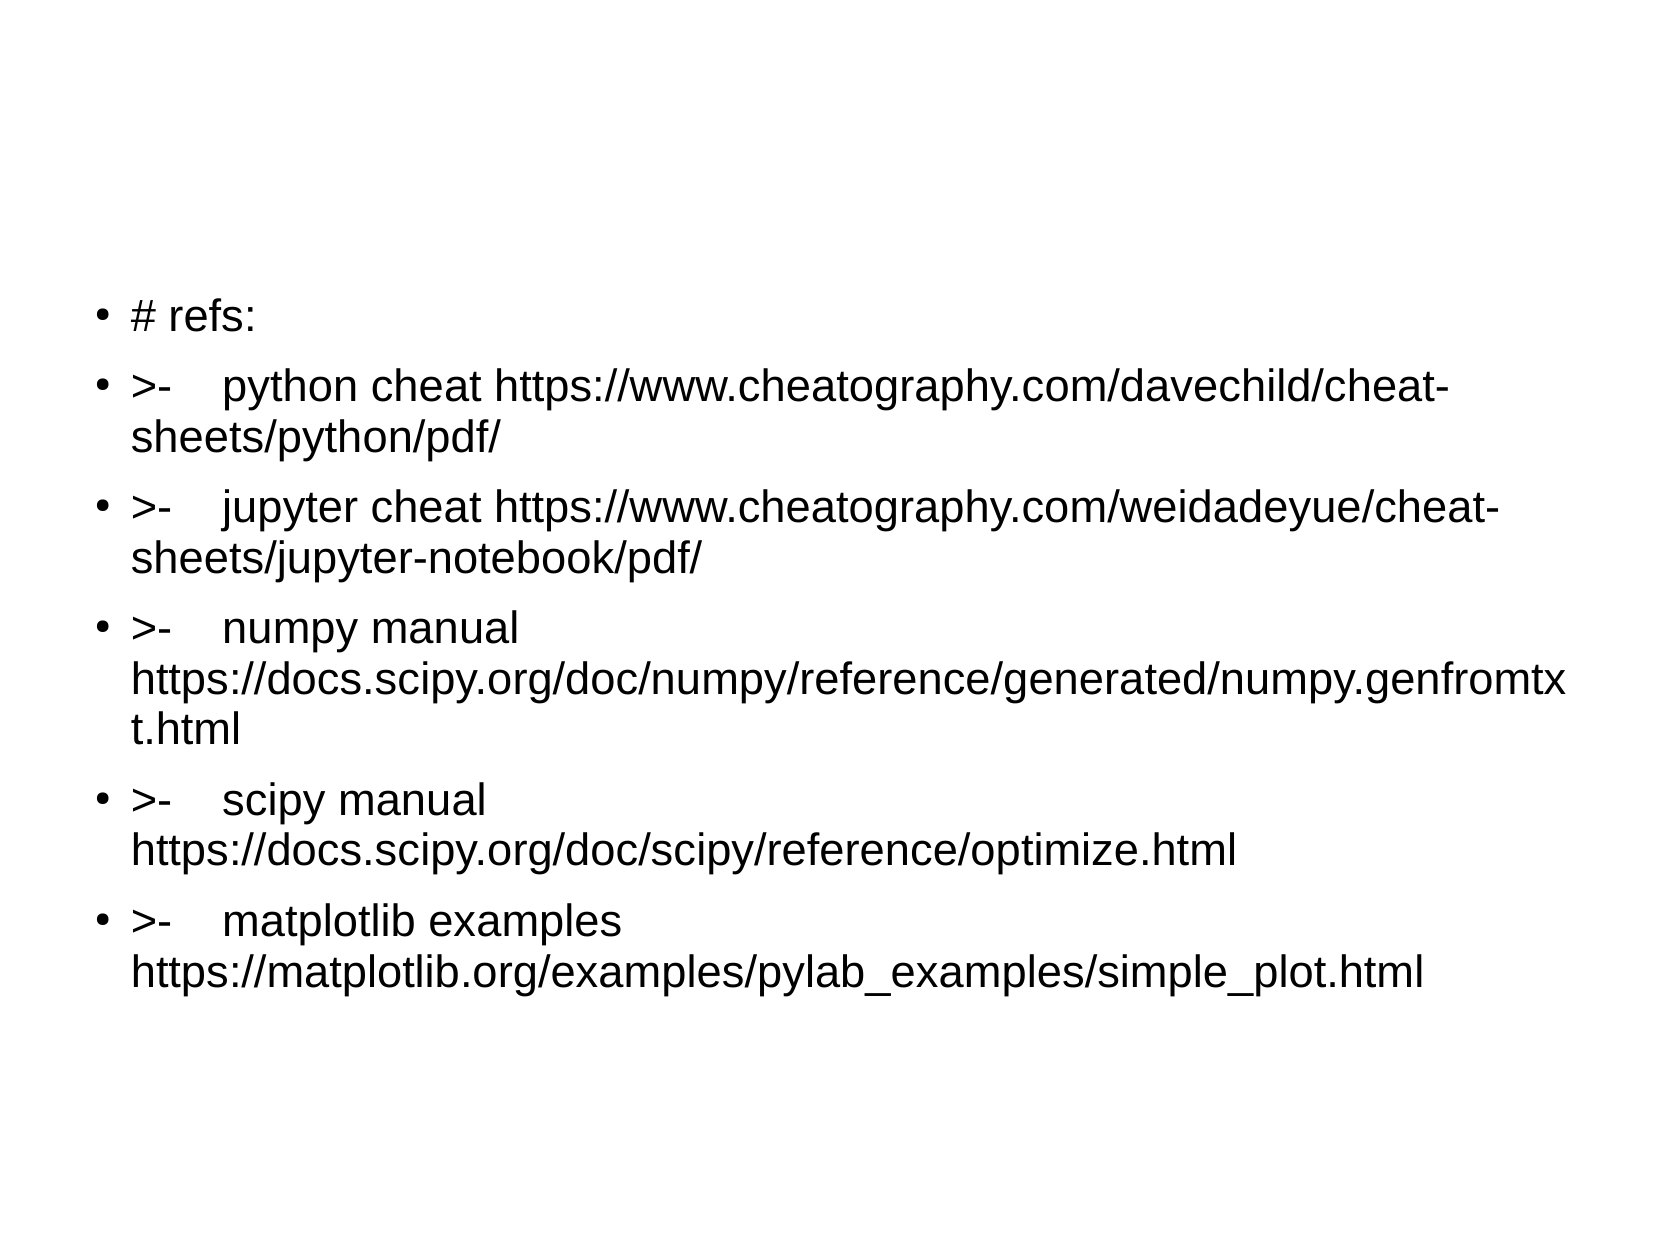

#
# refs:
>- python cheat https://www.cheatography.com/davechild/cheat-sheets/python/pdf/
>- jupyter cheat https://www.cheatography.com/weidadeyue/cheat-sheets/jupyter-notebook/pdf/
>- numpy manual https://docs.scipy.org/doc/numpy/reference/generated/numpy.genfromtxt.html
>- scipy manual https://docs.scipy.org/doc/scipy/reference/optimize.html
>- matplotlib examples https://matplotlib.org/examples/pylab_examples/simple_plot.html